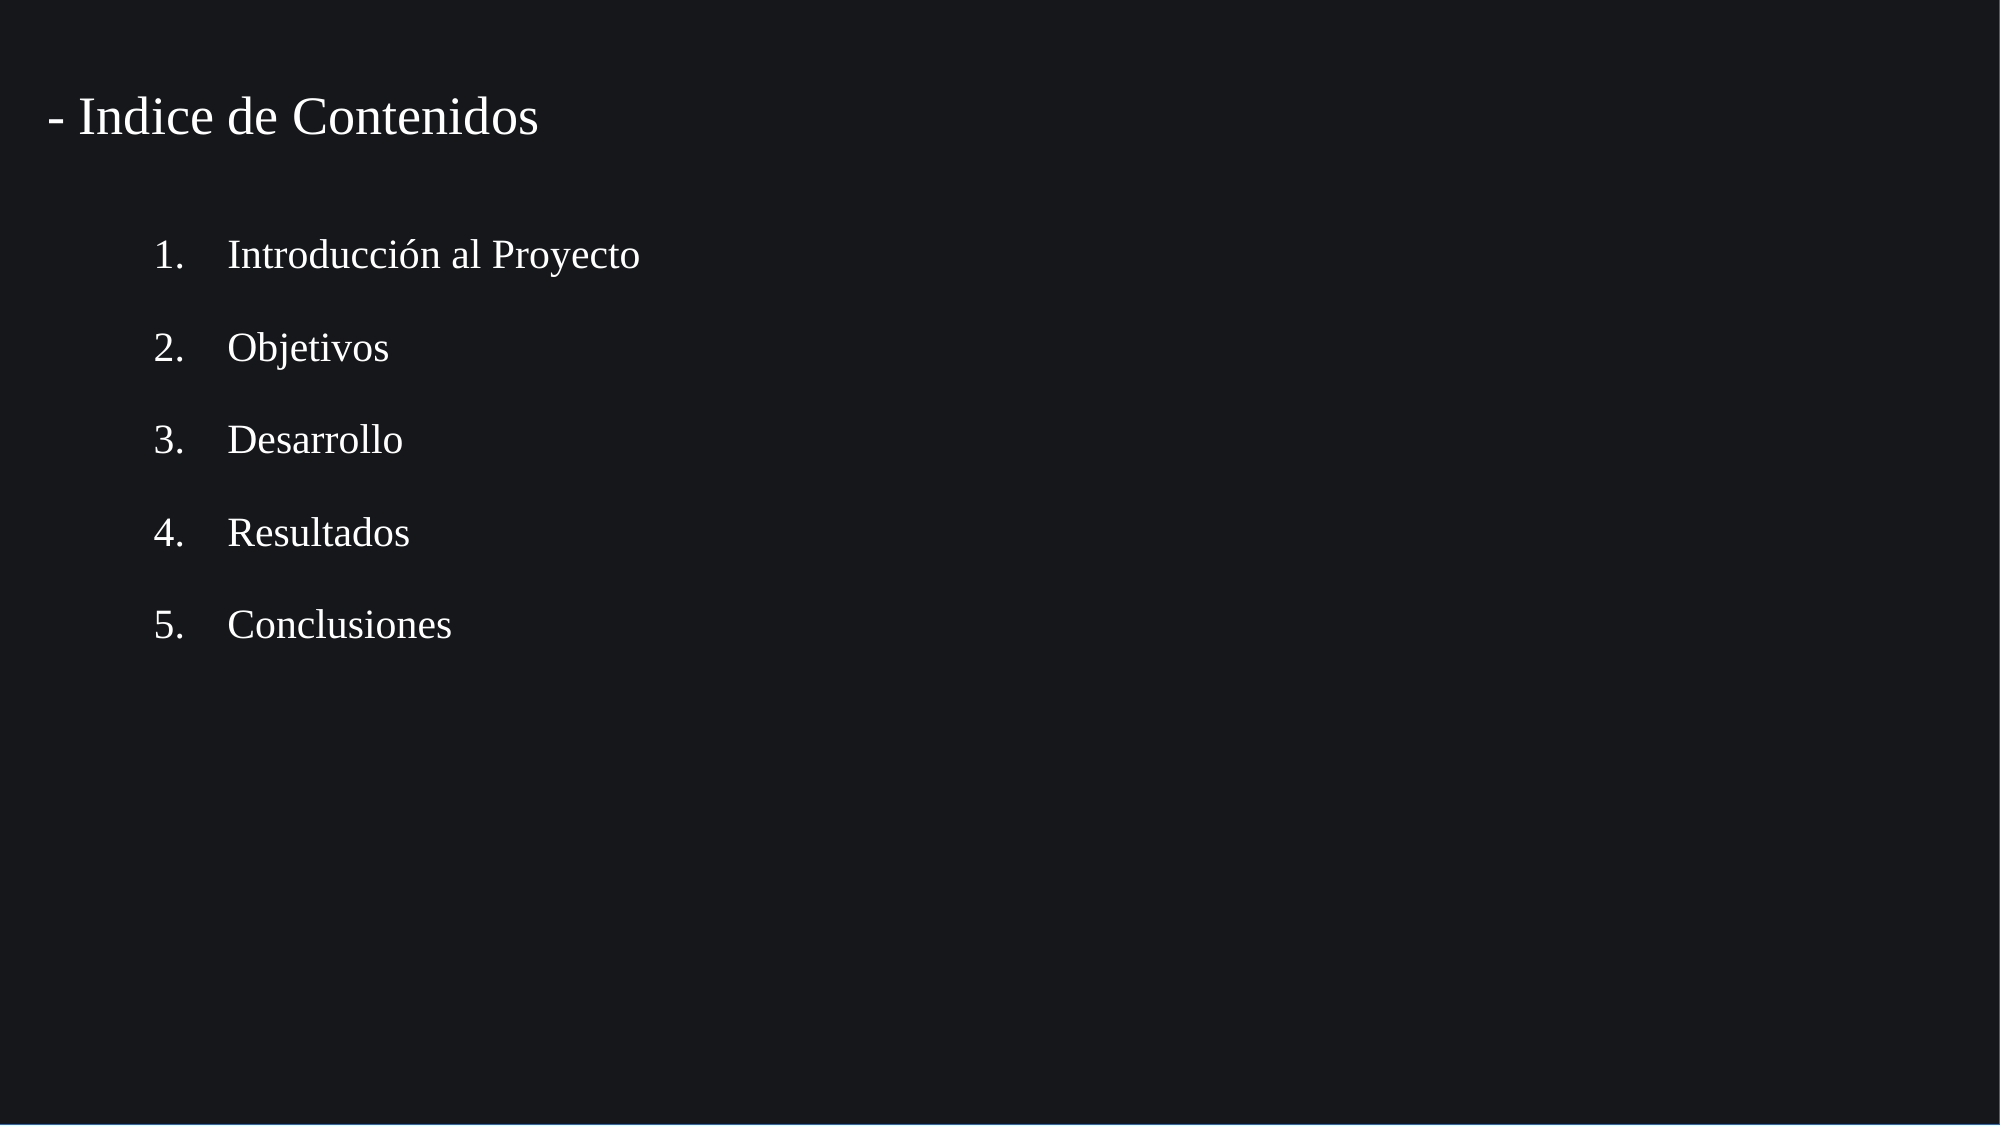

# - Indice de Contenidos
1.	Introducción al Proyecto
2.	Objetivos
3.	Desarrollo
4.	Resultados
5.	Conclusiones